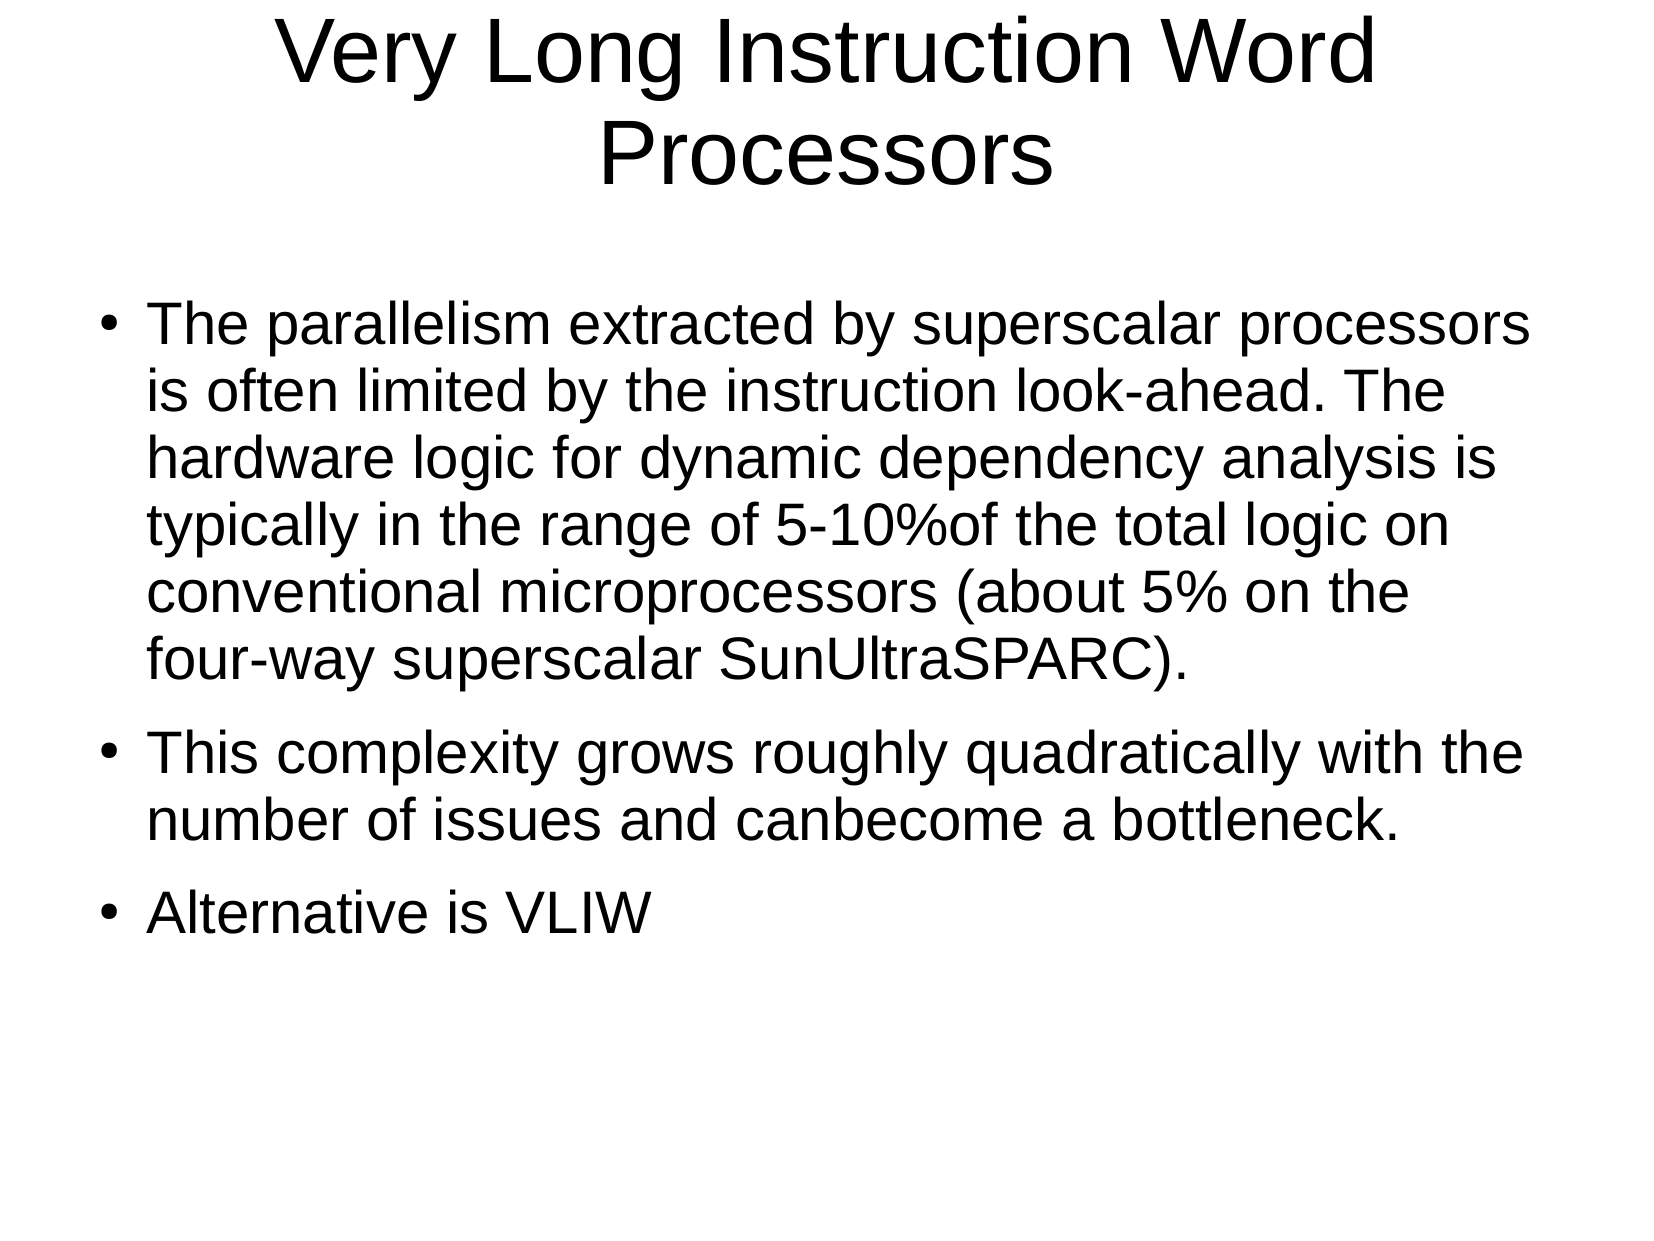

# Very Long Instruction Word Processors
The parallelism extracted by superscalar processors is often limited by the instruction look-ahead. The hardware logic for dynamic dependency analysis is typically in the range of 5-10%of the total logic on conventional microprocessors (about 5% on the four-way superscalar SunUltraSPARC).
This complexity grows roughly quadratically with the number of issues and canbecome a bottleneck.
Alternative is VLIW